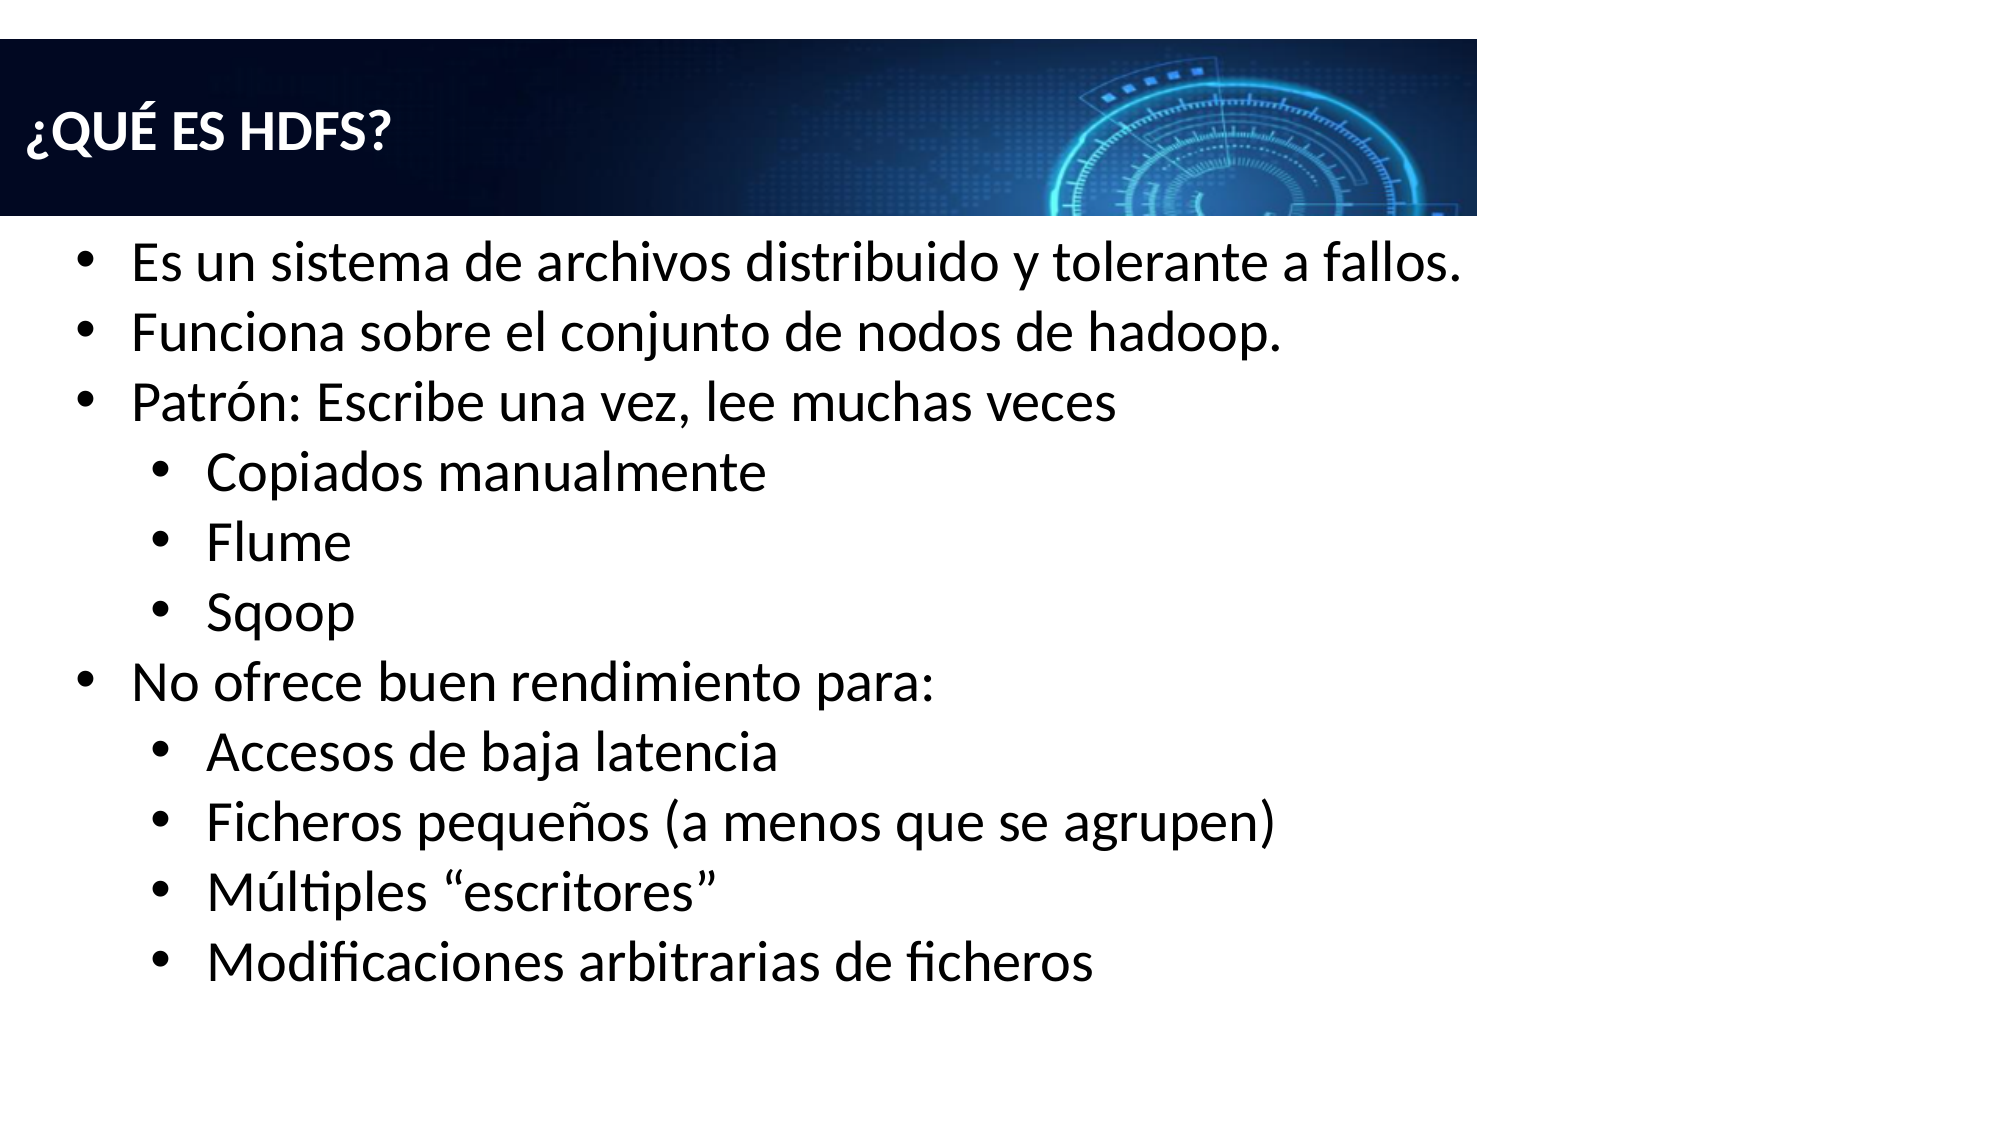

¿QUÉ ES HDFS?
Es un sistema de archivos distribuido y tolerante a fallos.
Funciona sobre el conjunto de nodos de hadoop.
Patrón: Escribe una vez, lee muchas veces
Copiados manualmente
Flume
Sqoop
No ofrece buen rendimiento para:
Accesos de baja latencia
Ficheros pequeños (a menos que se agrupen)
Múltiples “escritores”
Modificaciones arbitrarias de ficheros